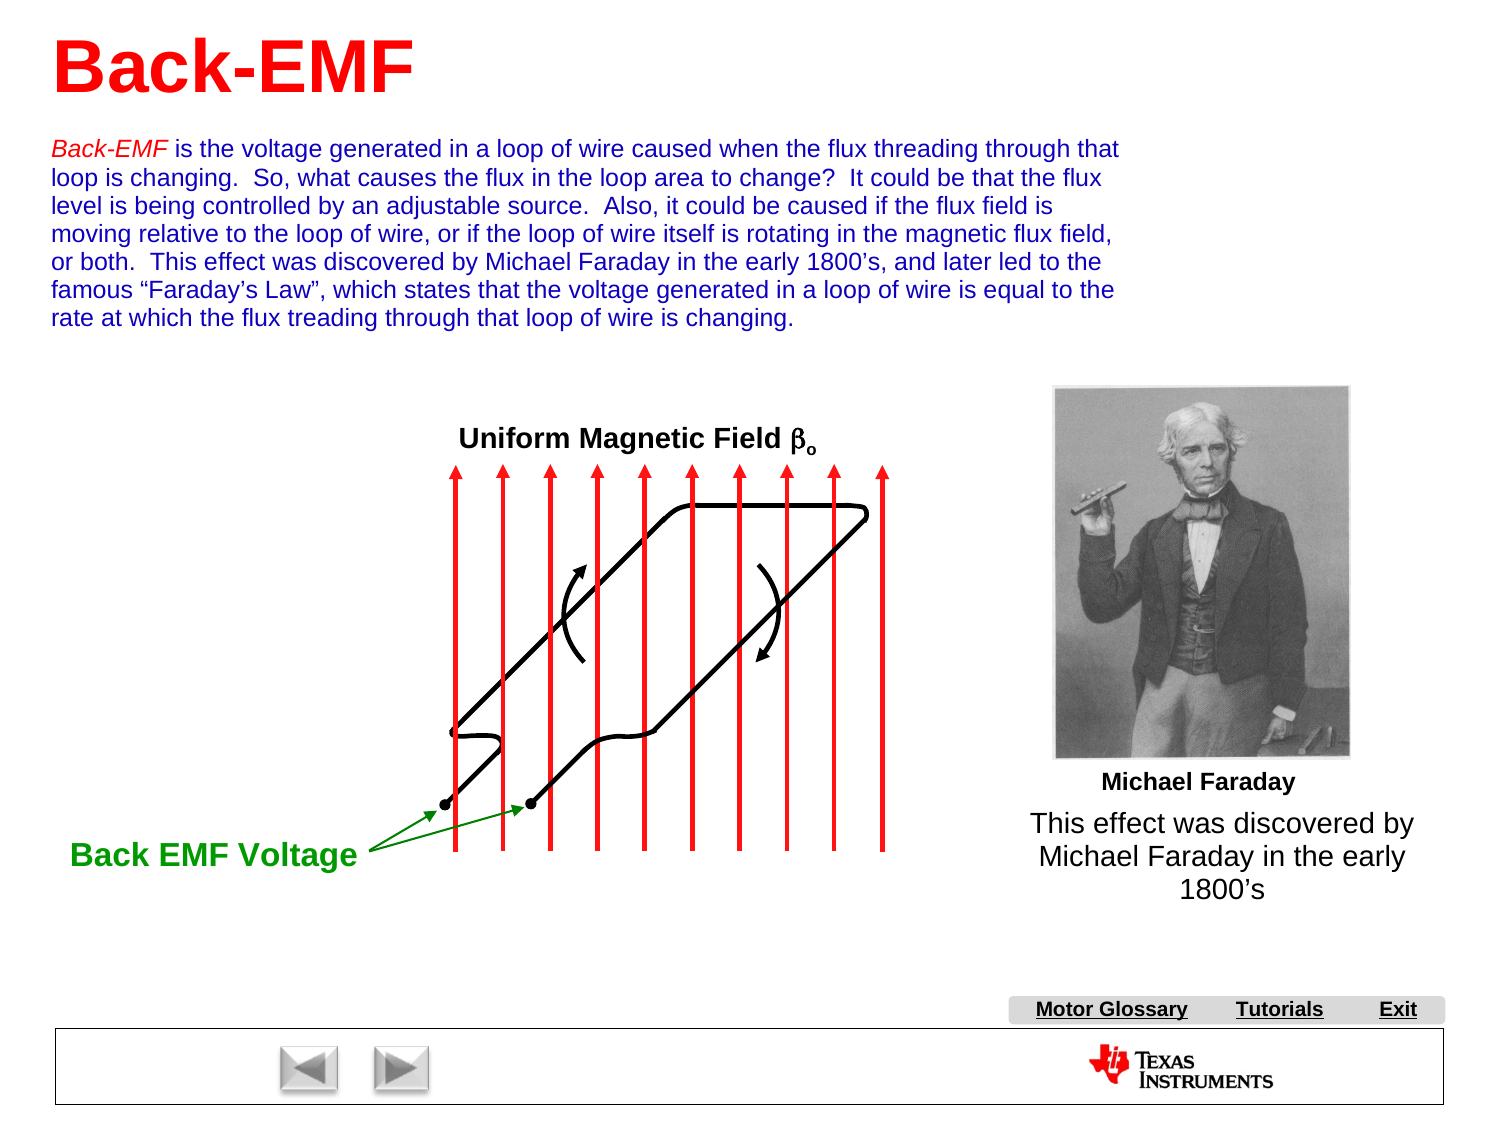

Back-EMF
Back-EMF is the voltage generated in a loop of wire caused when the flux threading through that loop is changing. So, what causes the flux in the loop area to change? It could be that the flux level is being controlled by an adjustable source. Also, it could be caused if the flux field is moving relative to the loop of wire, or if the loop of wire itself is rotating in the magnetic flux field, or both. This effect was discovered by Michael Faraday in the early 1800’s, and later led to the famous “Faraday’s Law”, which states that the voltage generated in a loop of wire is equal to the rate at which the flux treading through that loop of wire is changing.
Uniform Magnetic Field o
Michael Faraday
This effect was discovered by Michael Faraday in the early 1800’s
Back EMF Voltage